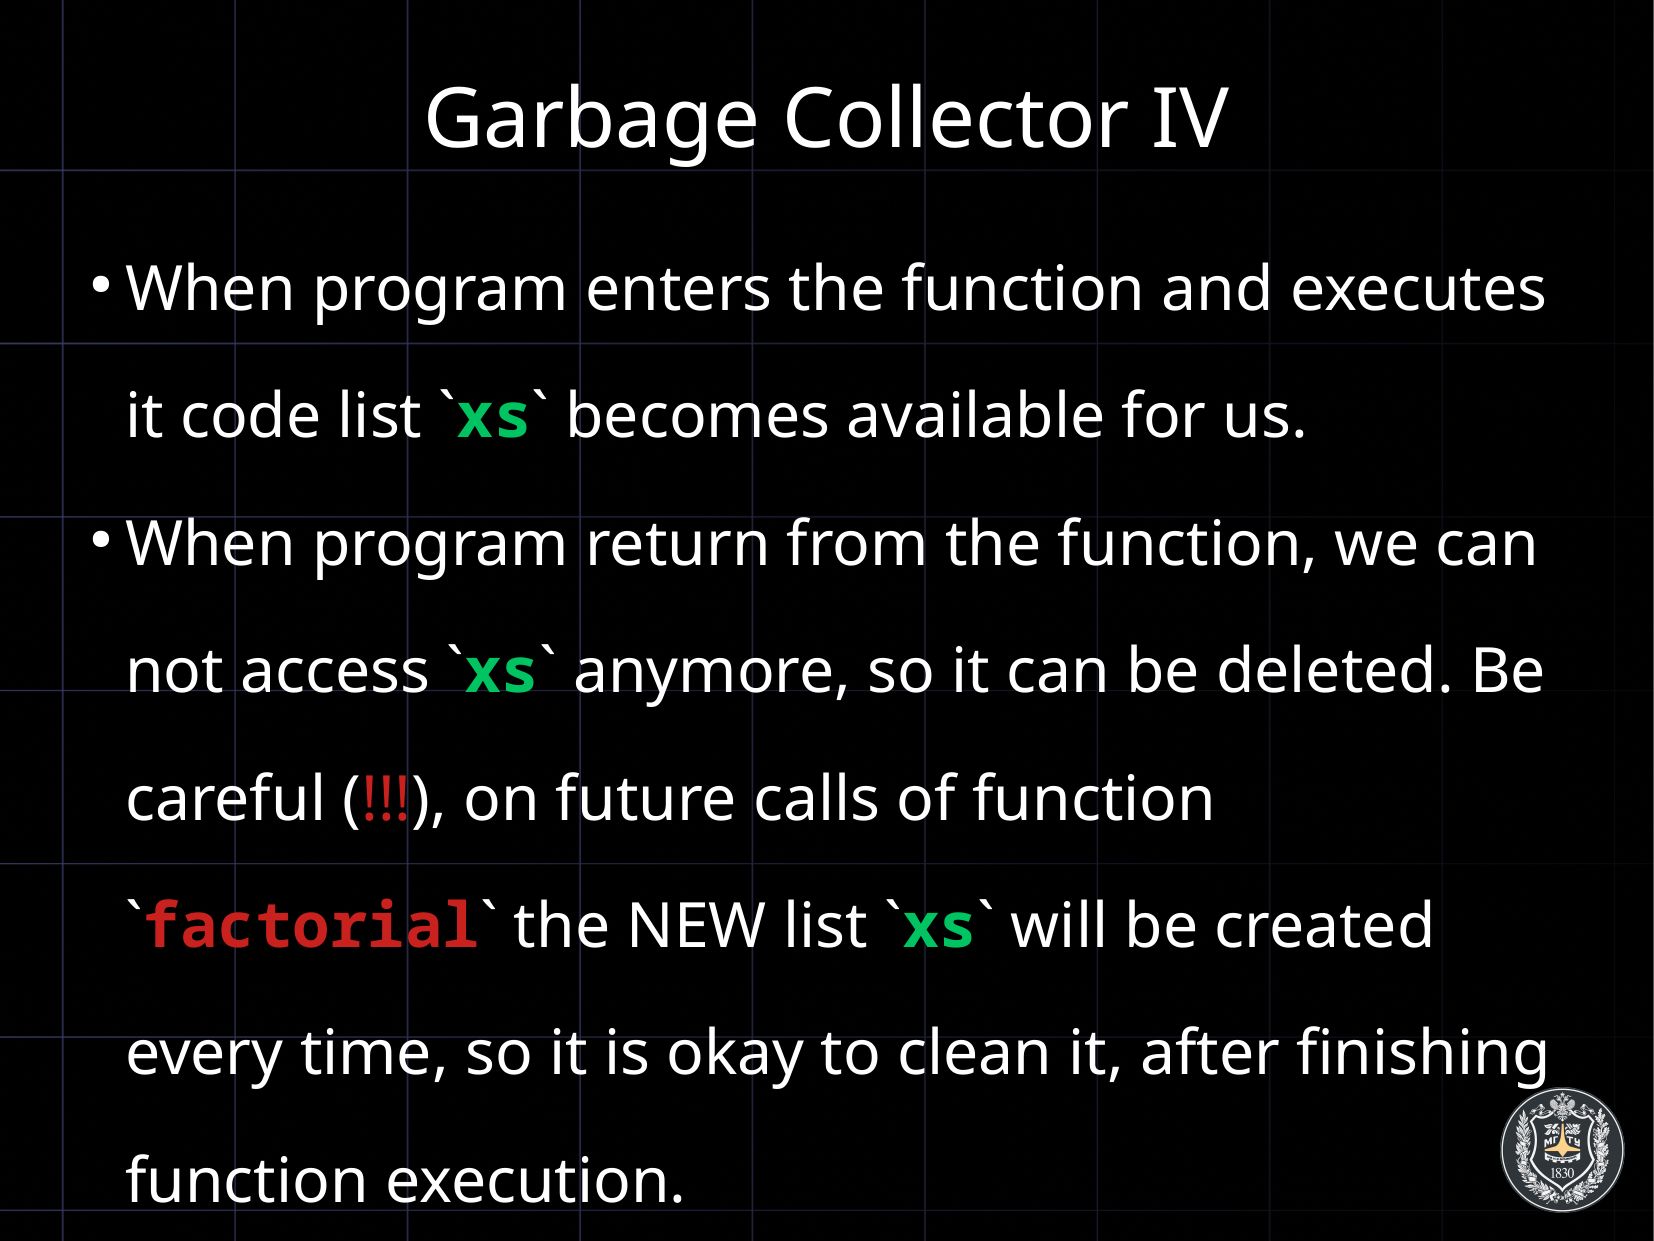

# Garbage Collector IV
When program enters the function and executes it code list `xs` becomes available for us.
When program return from the function, we can not access `xs` anymore, so it can be deleted. Be careful (!!!), on future calls of function `factorial` the NEW list `xs` will be created every time, so it is okay to clean it, after finishing function execution.